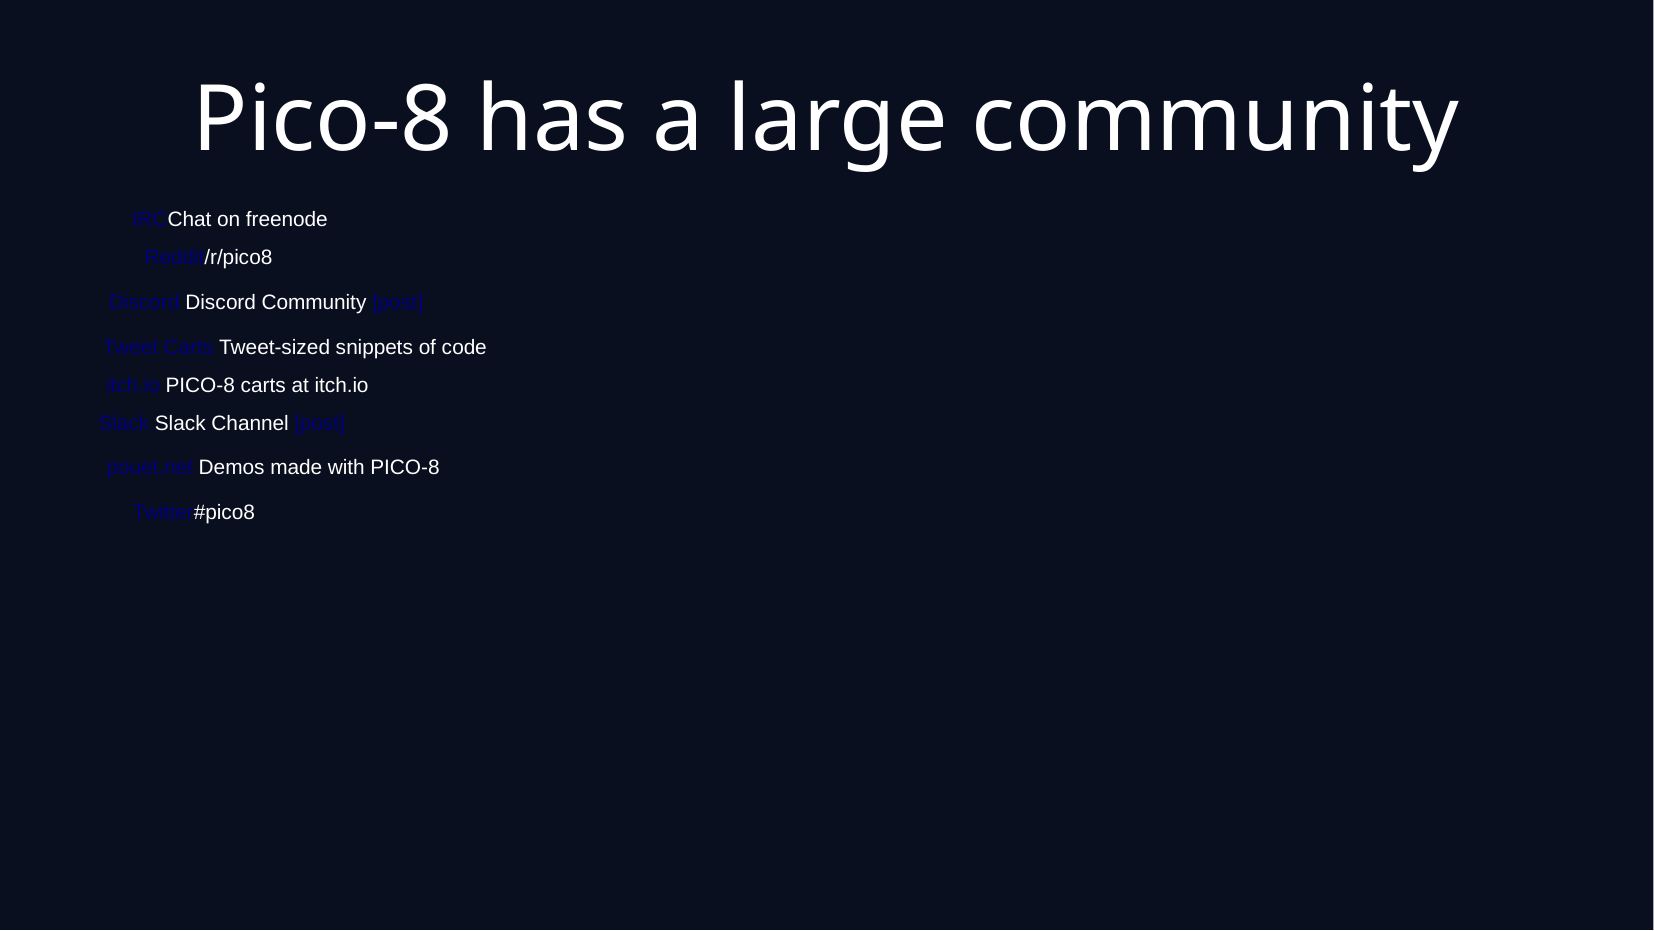

# Pico-8 has a large community
IRCChat on freenode
Reddit/r/pico8
Discord Discord Community [post]
Tweet Carts Tweet-sized snippets of code
itch.io PICO-8 carts at itch.io
Slack Slack Channel [post]
pouet.net Demos made with PICO-8
Twitter#pico8